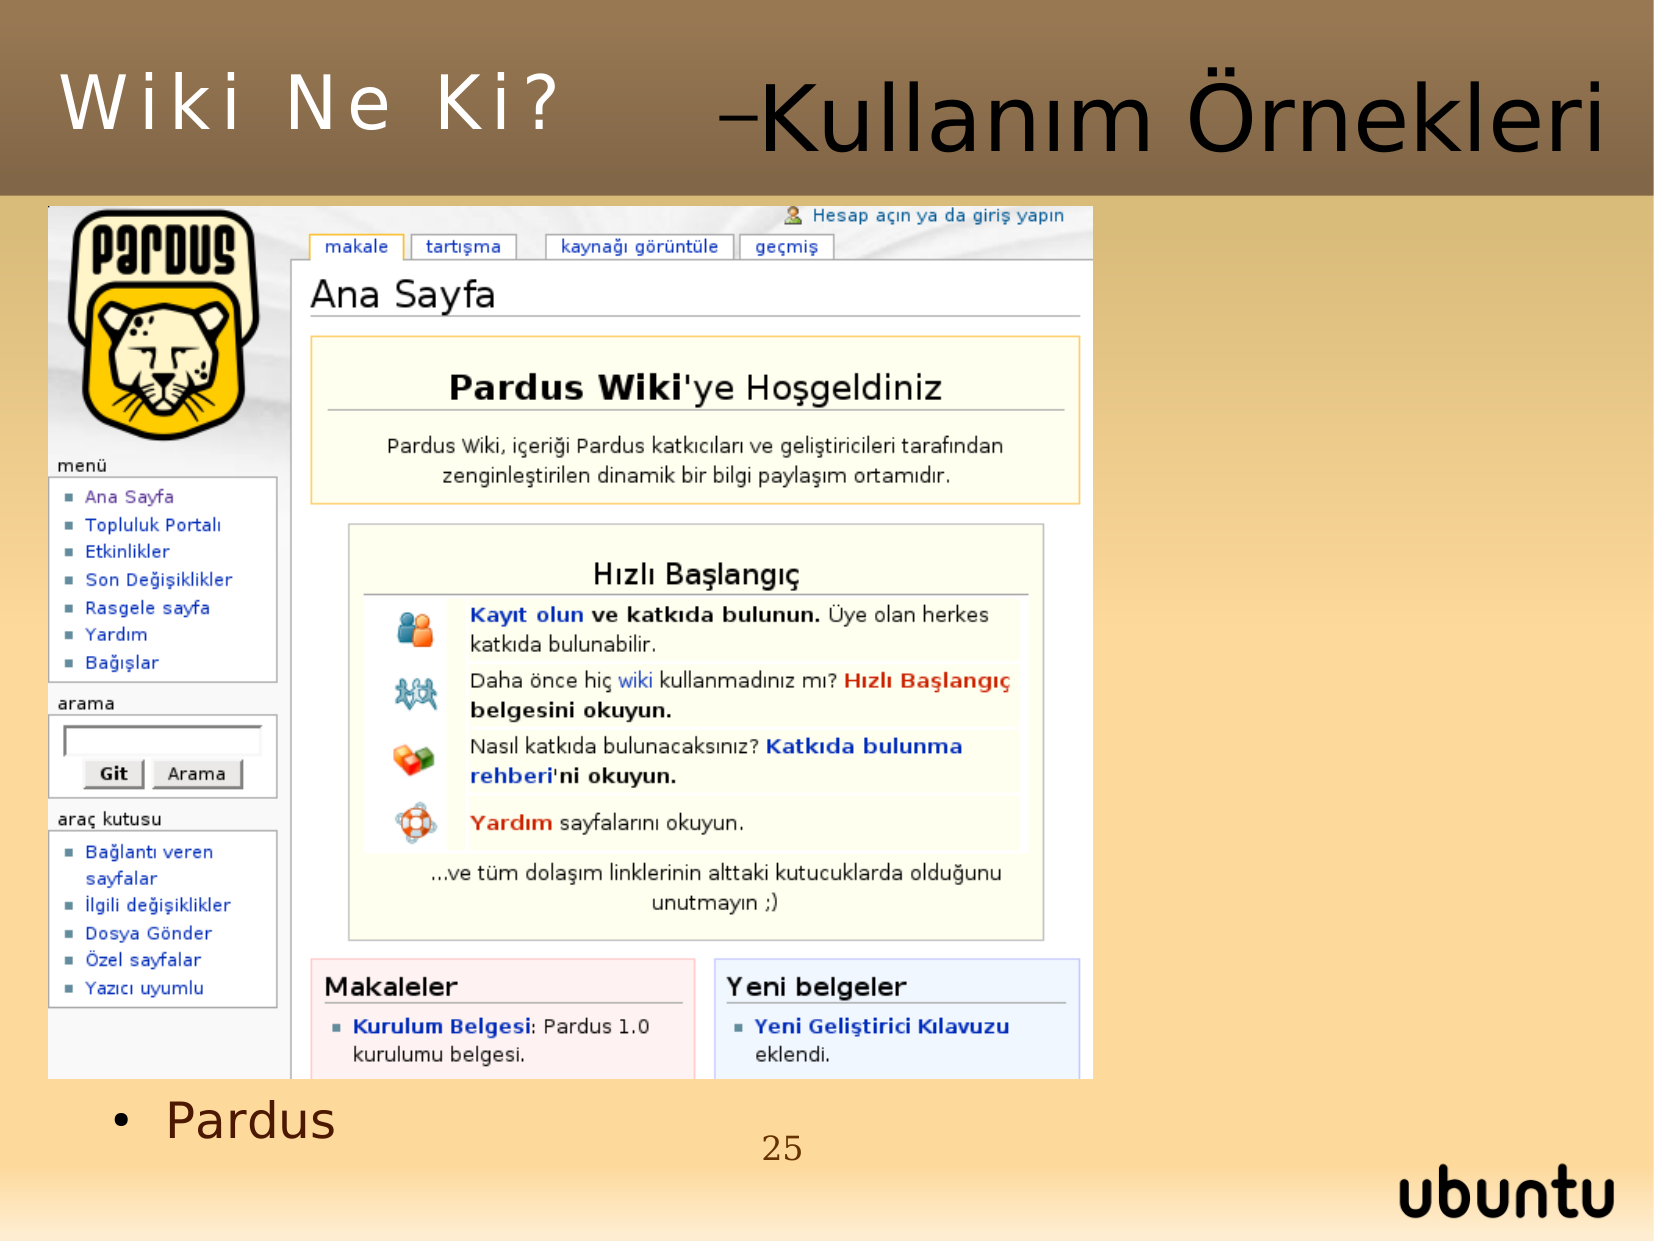

Wiki Ne Ki?
Kullanım Örnekleri
# Pardus
25